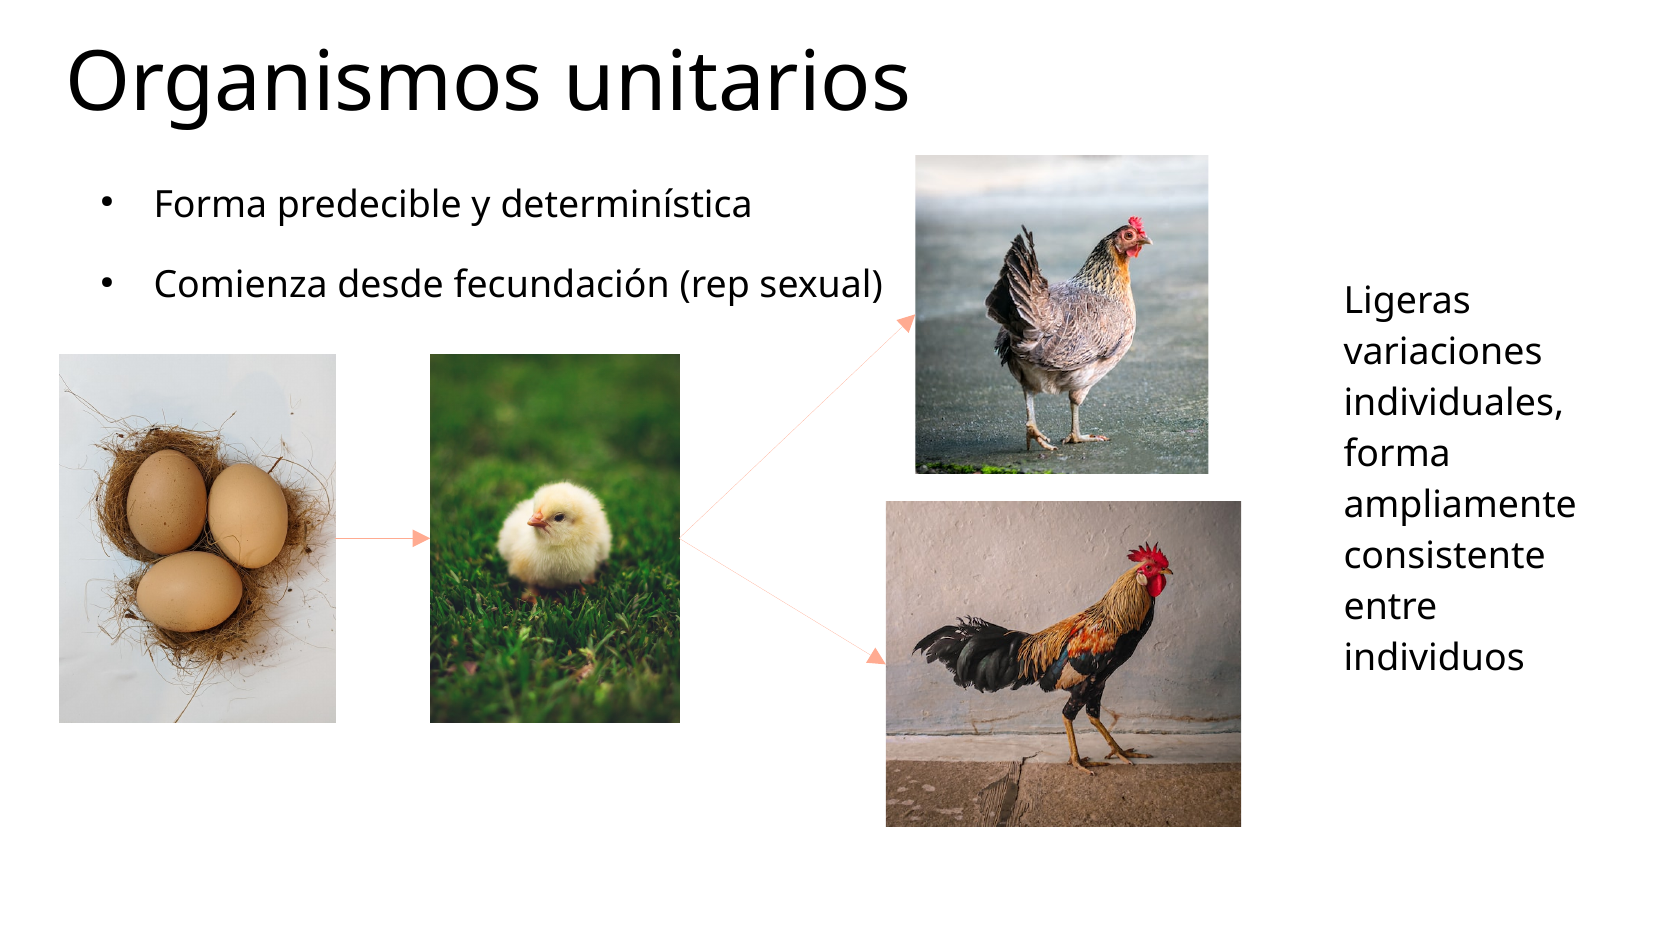

# Organismos unitarios
Forma predecible y determinística
Comienza desde fecundación (rep sexual)
Ligeras
variaciones
individuales, forma
ampliamente
consistente
entre individuos